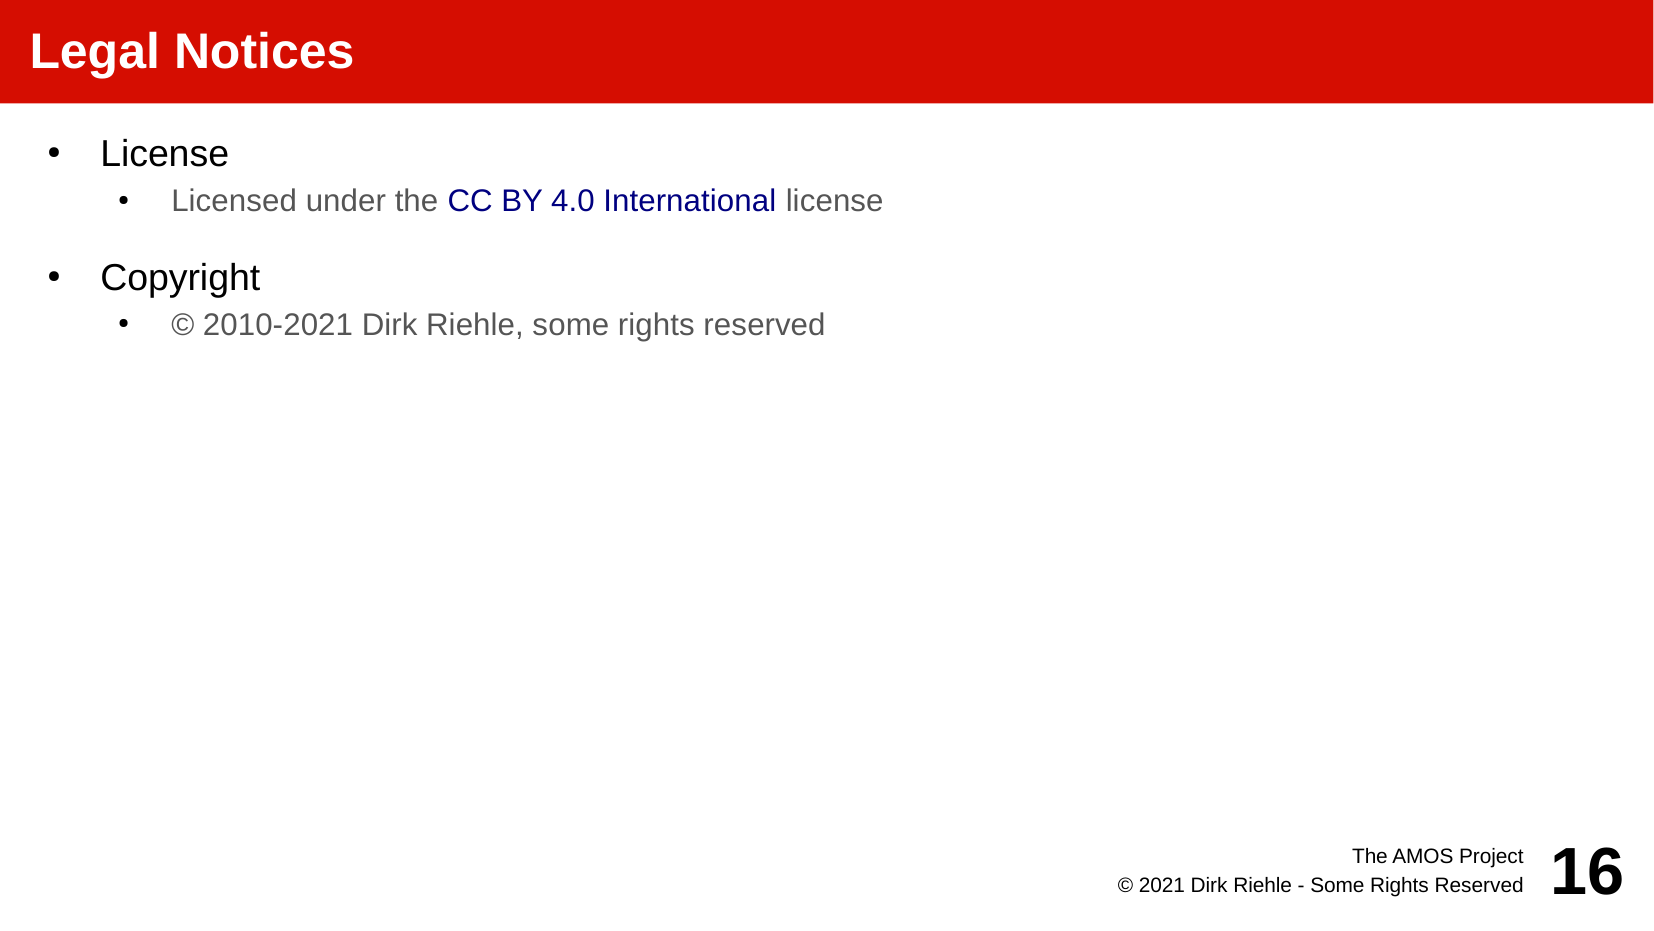

# Legal Notices
License
Licensed under the CC BY 4.0 International license
Copyright
© 2010-2021 Dirk Riehle, some rights reserved
The AMOS Project
16
© 2021 Dirk Riehle - Some Rights Reserved